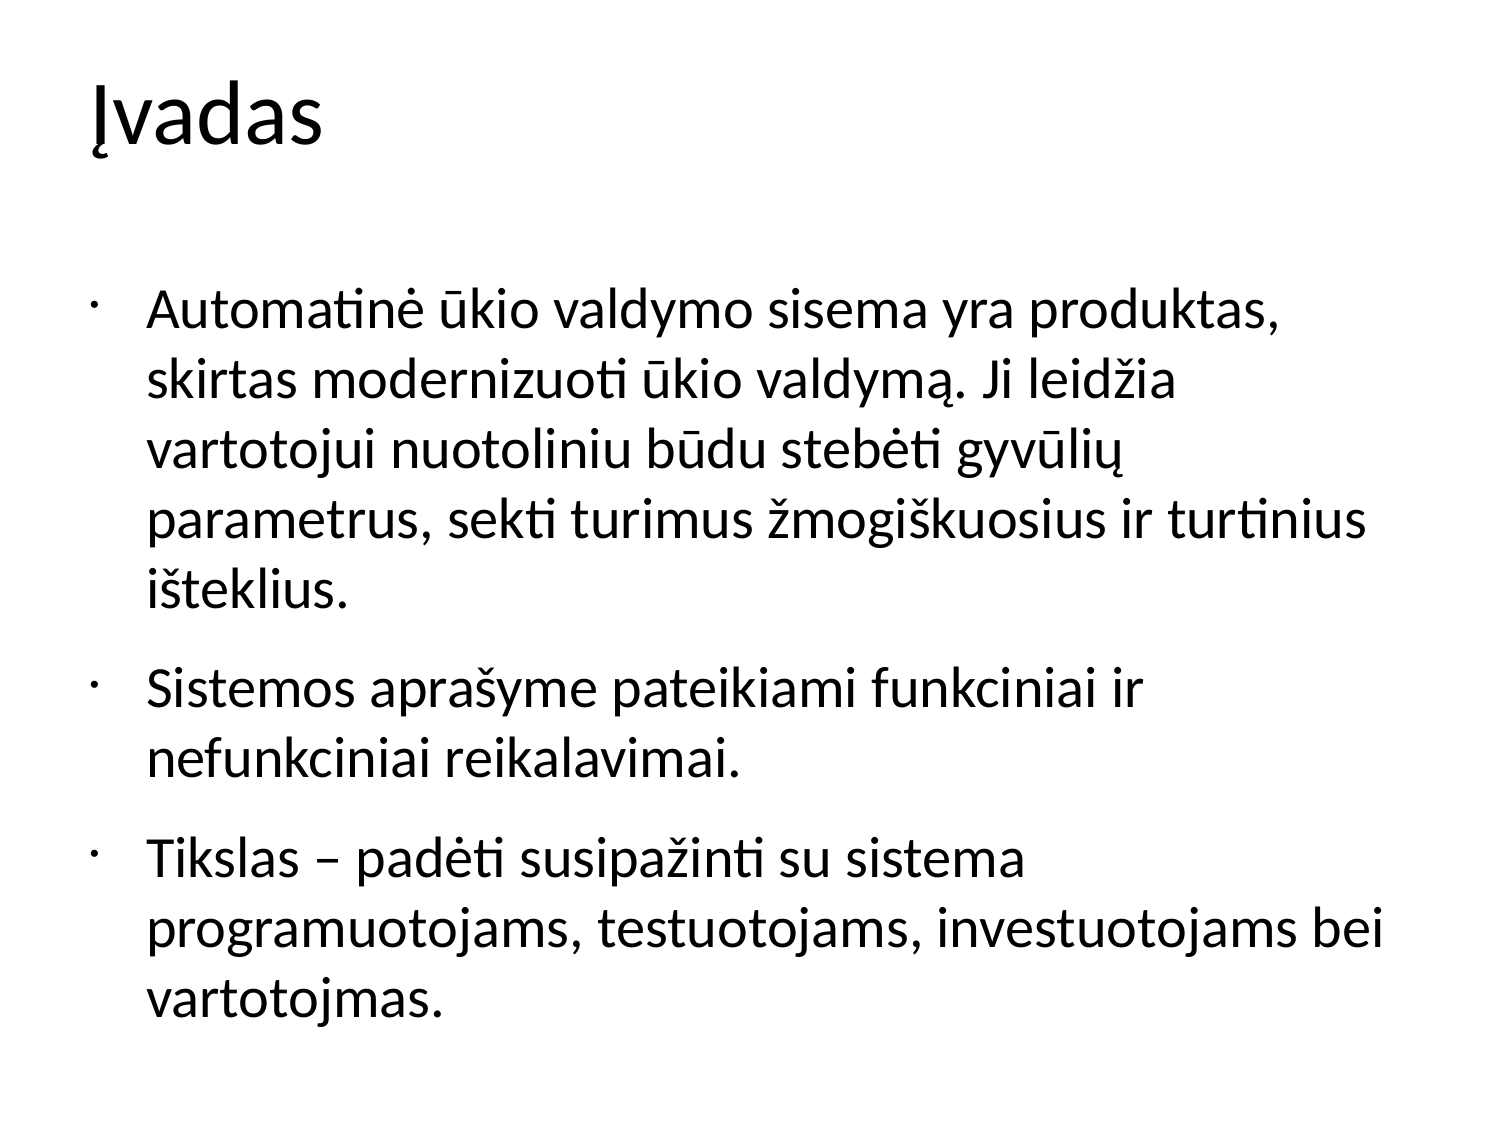

# Įvadas
Automatinė ūkio valdymo sisema yra produktas, skirtas modernizuoti ūkio valdymą. Ji leidžia vartotojui nuotoliniu būdu stebėti gyvūlių parametrus, sekti turimus žmogiškuosius ir turtinius išteklius.
Sistemos aprašyme pateikiami funkciniai ir nefunkciniai reikalavimai.
Tikslas – padėti susipažinti su sistema programuotojams, testuotojams, investuotojams bei vartotojmas.